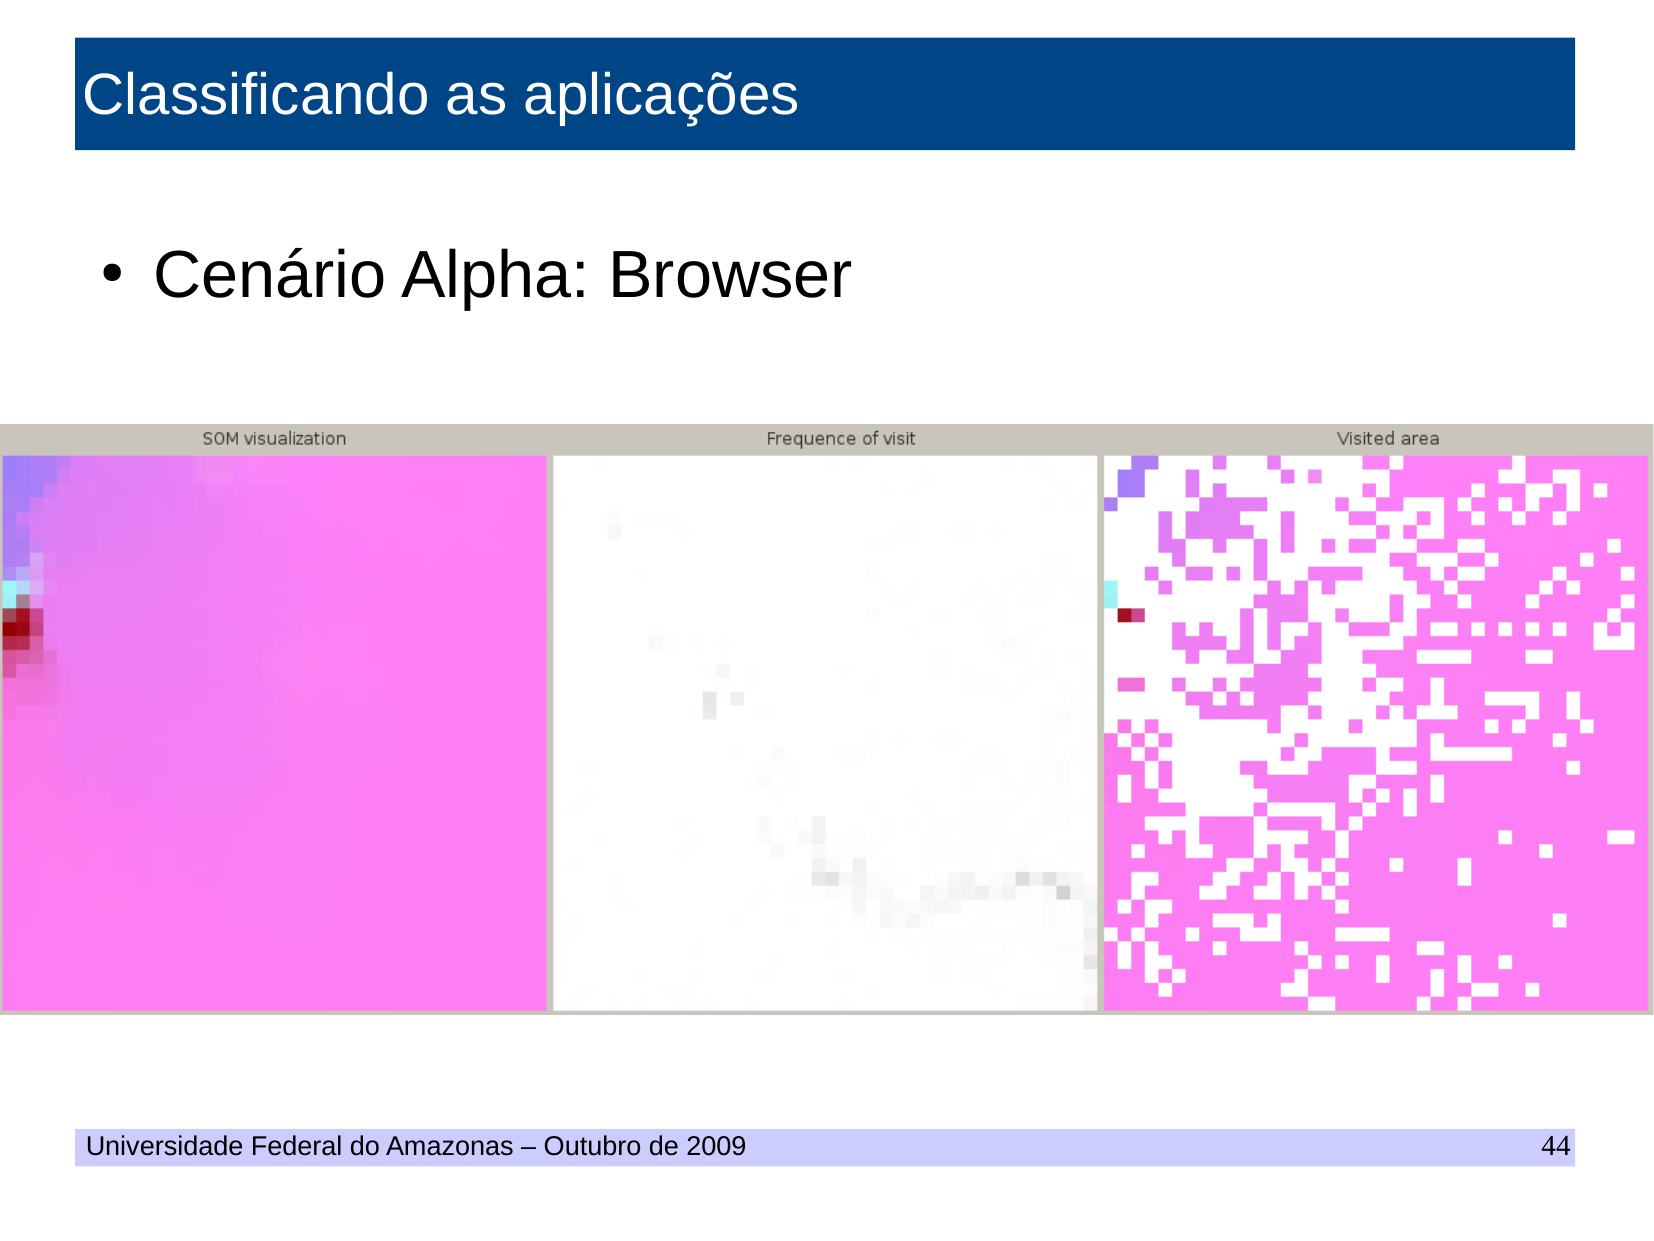

# Classificando as aplicações
Cenário Alpha: Browser
44